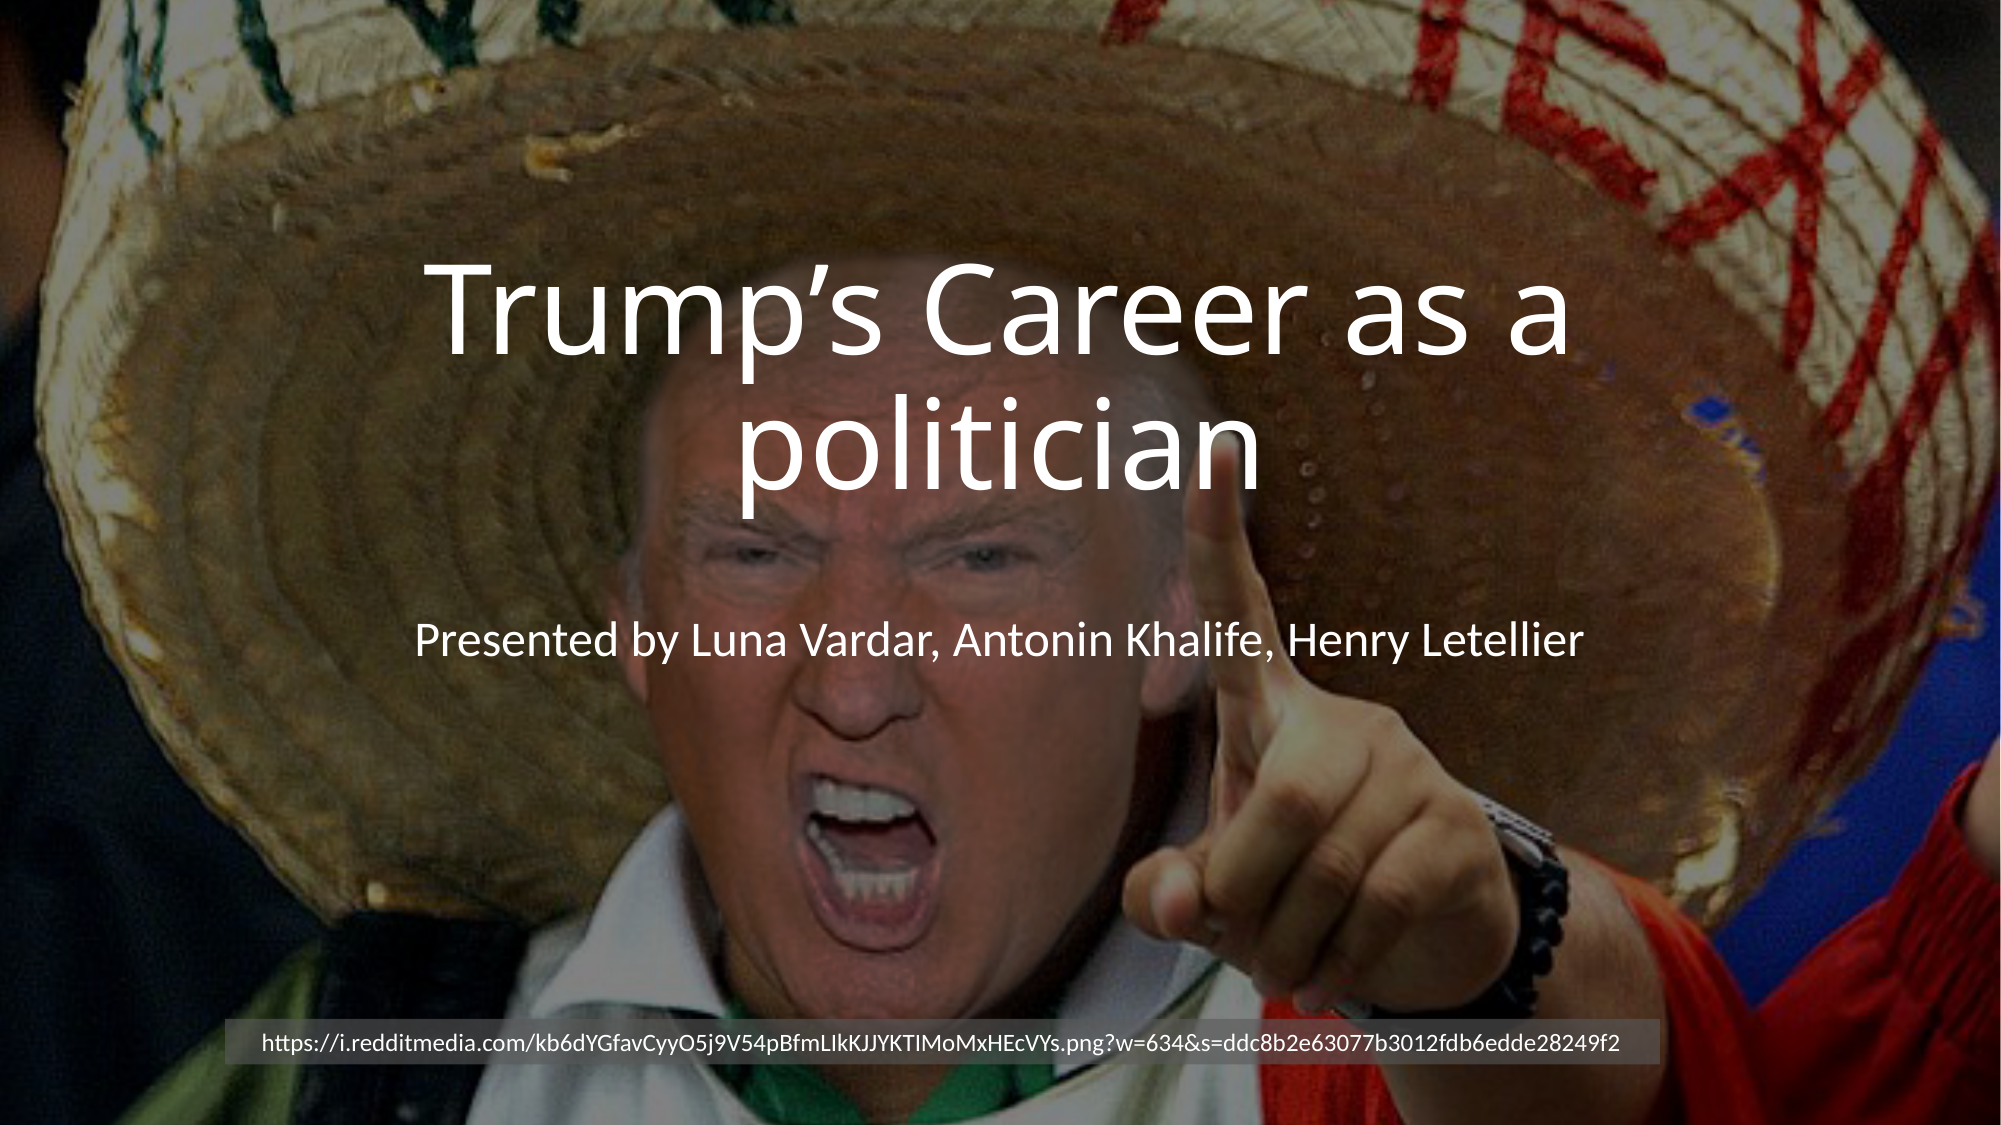

# Trump’s Career as a politician
Presented by Luna Vardar, Antonin Khalife, Henry Letellier
https://i.redditmedia.com/kb6dYGfavCyyO5j9V54pBfmLIkKJJYKTIMoMxHEcVYs.png?w=634&s=ddc8b2e63077b3012fdb6edde28249f2